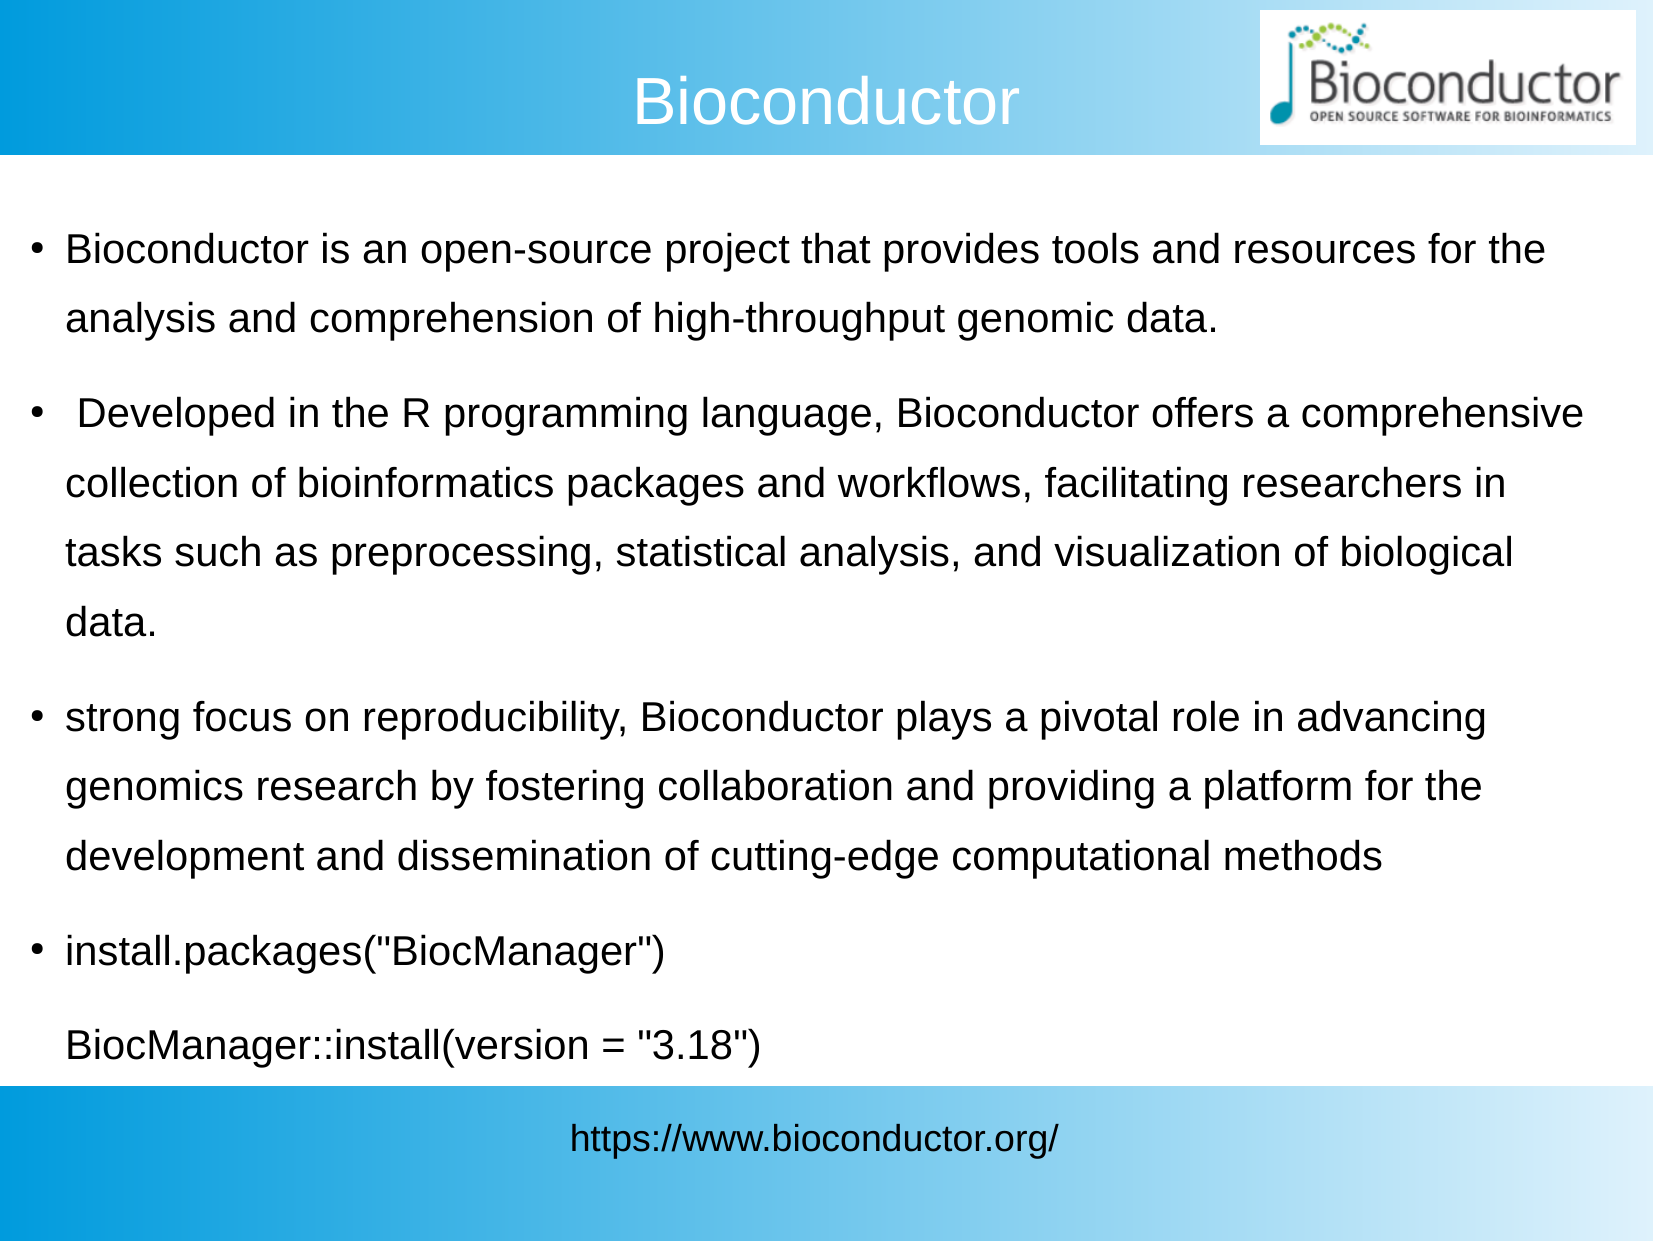

# Bioconductor
Bioconductor is an open-source project that provides tools and resources for the analysis and comprehension of high-throughput genomic data.
 Developed in the R programming language, Bioconductor offers a comprehensive collection of bioinformatics packages and workflows, facilitating researchers in tasks such as preprocessing, statistical analysis, and visualization of biological data.
strong focus on reproducibility, Bioconductor plays a pivotal role in advancing genomics research by fostering collaboration and providing a platform for the development and dissemination of cutting-edge computational methods
install.packages("BiocManager")
BiocManager::install(version = "3.18")
https://www.bioconductor.org/